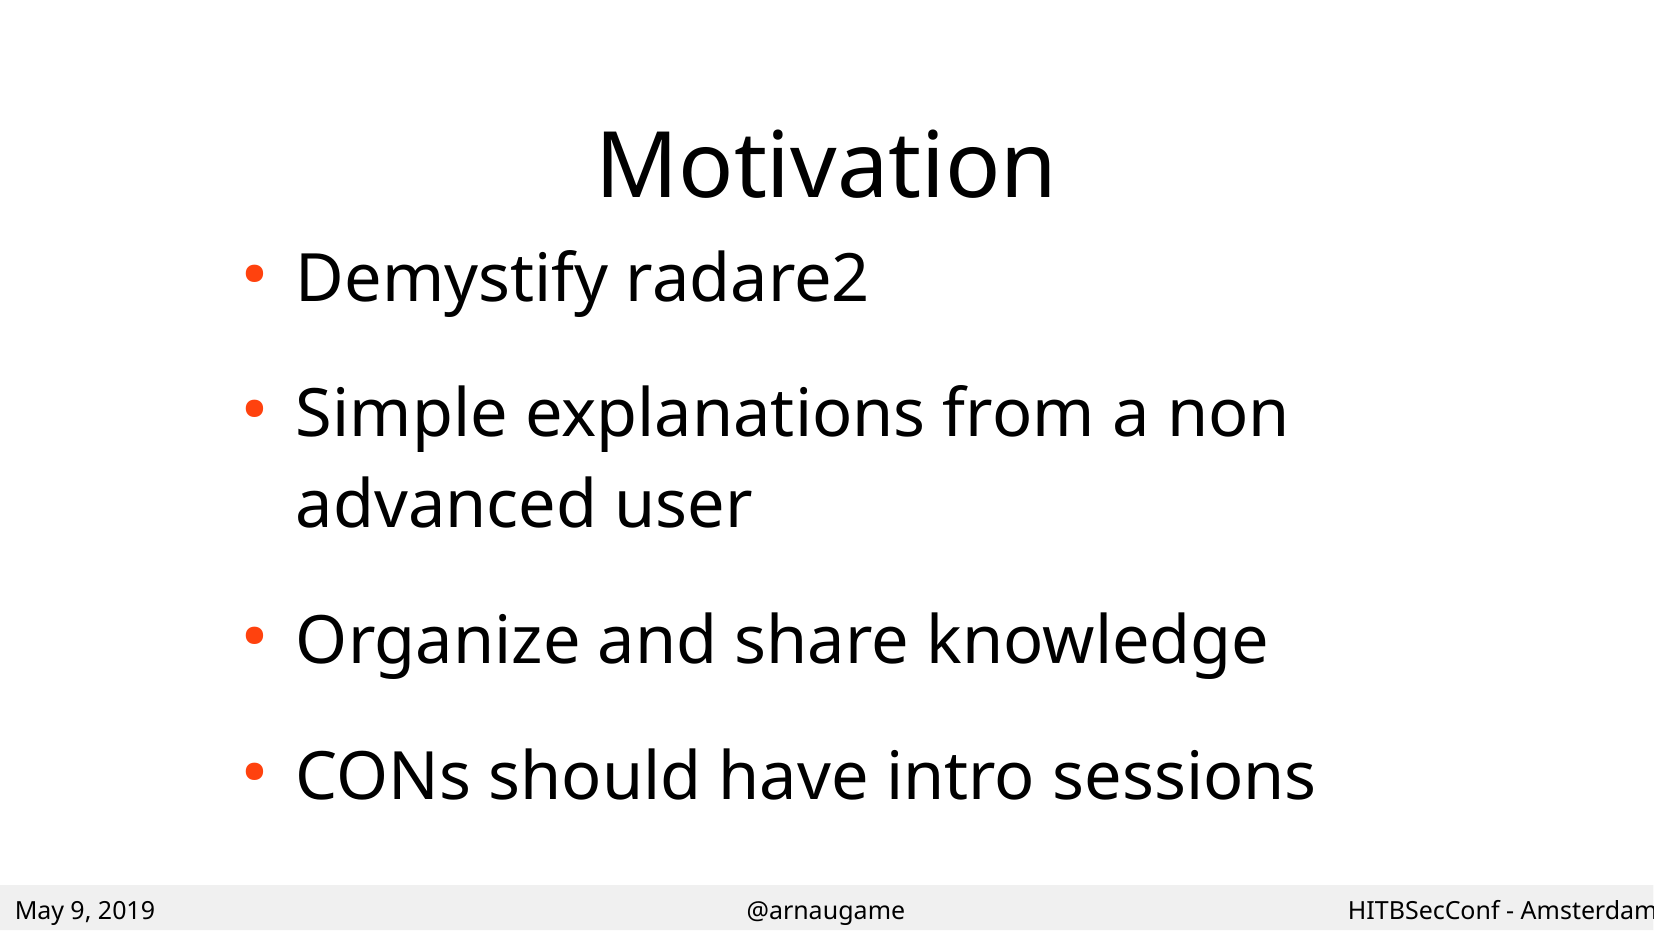

# Motivation
Demystify radare2
Simple explanations from a non advanced user
Organize and share knowledge
CONs should have intro sessions
May 9, 2019
@arnaugamez
HITBSecConf - Amsterdam